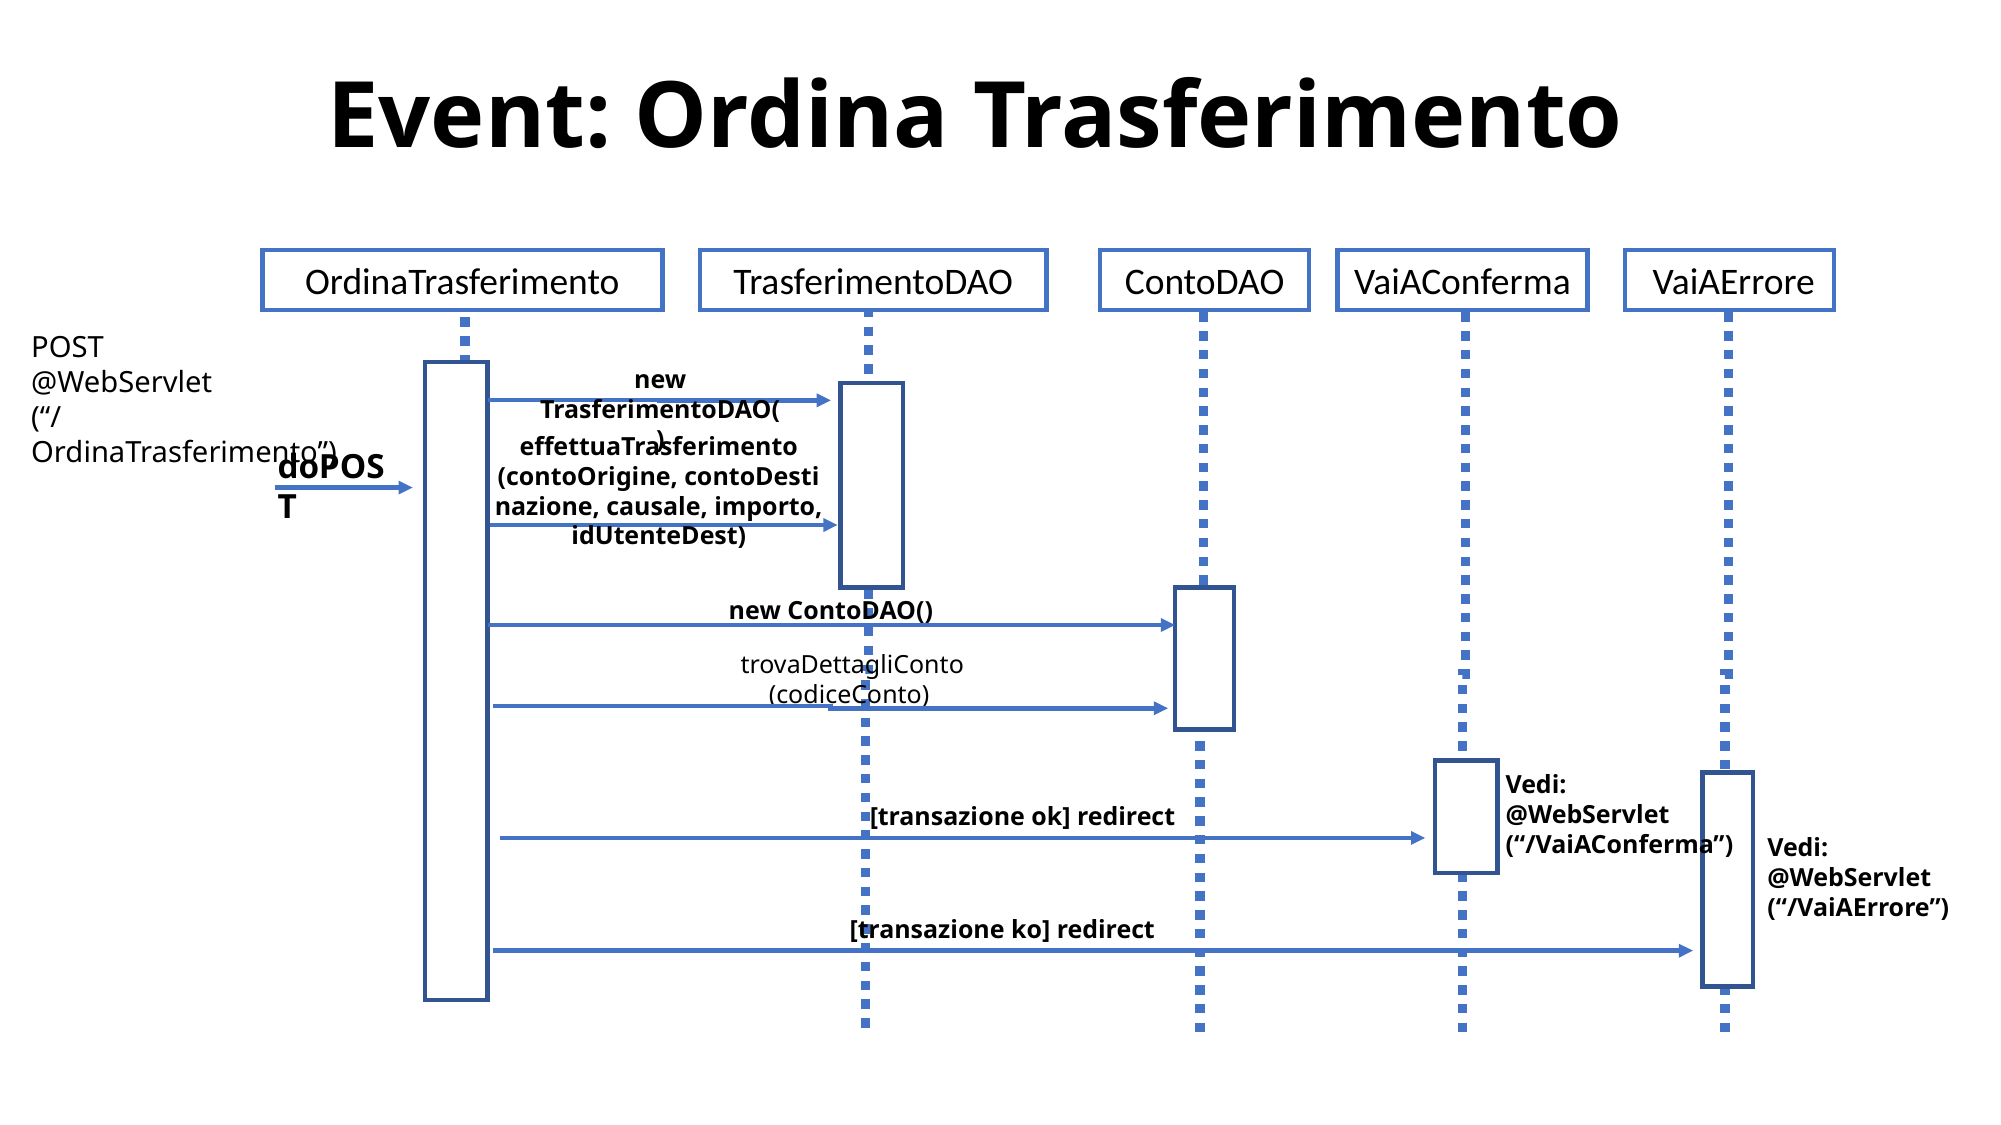

# Event: Ordina Trasferimento
OrdinaTrasferimento
TrasferimentoDAO
ContoDAO
VaiAConferma
 VaiAErrore
POST
@WebServlet
(“/OrdinaTrasferimento”)
new TrasferimentoDAO()
effettuaTrasferimento
(contoOrigine, contoDestinazione, causale, importo, idUtenteDest)
doPOST
new ContoDAO()
trovaDettagliConto
(codiceConto)
Vedi:
@WebServlet
(“/VaiAConferma”)
[transazione ok] redirect
Vedi:
@WebServlet
(“/VaiAErrore”)
[transazione ko] redirect